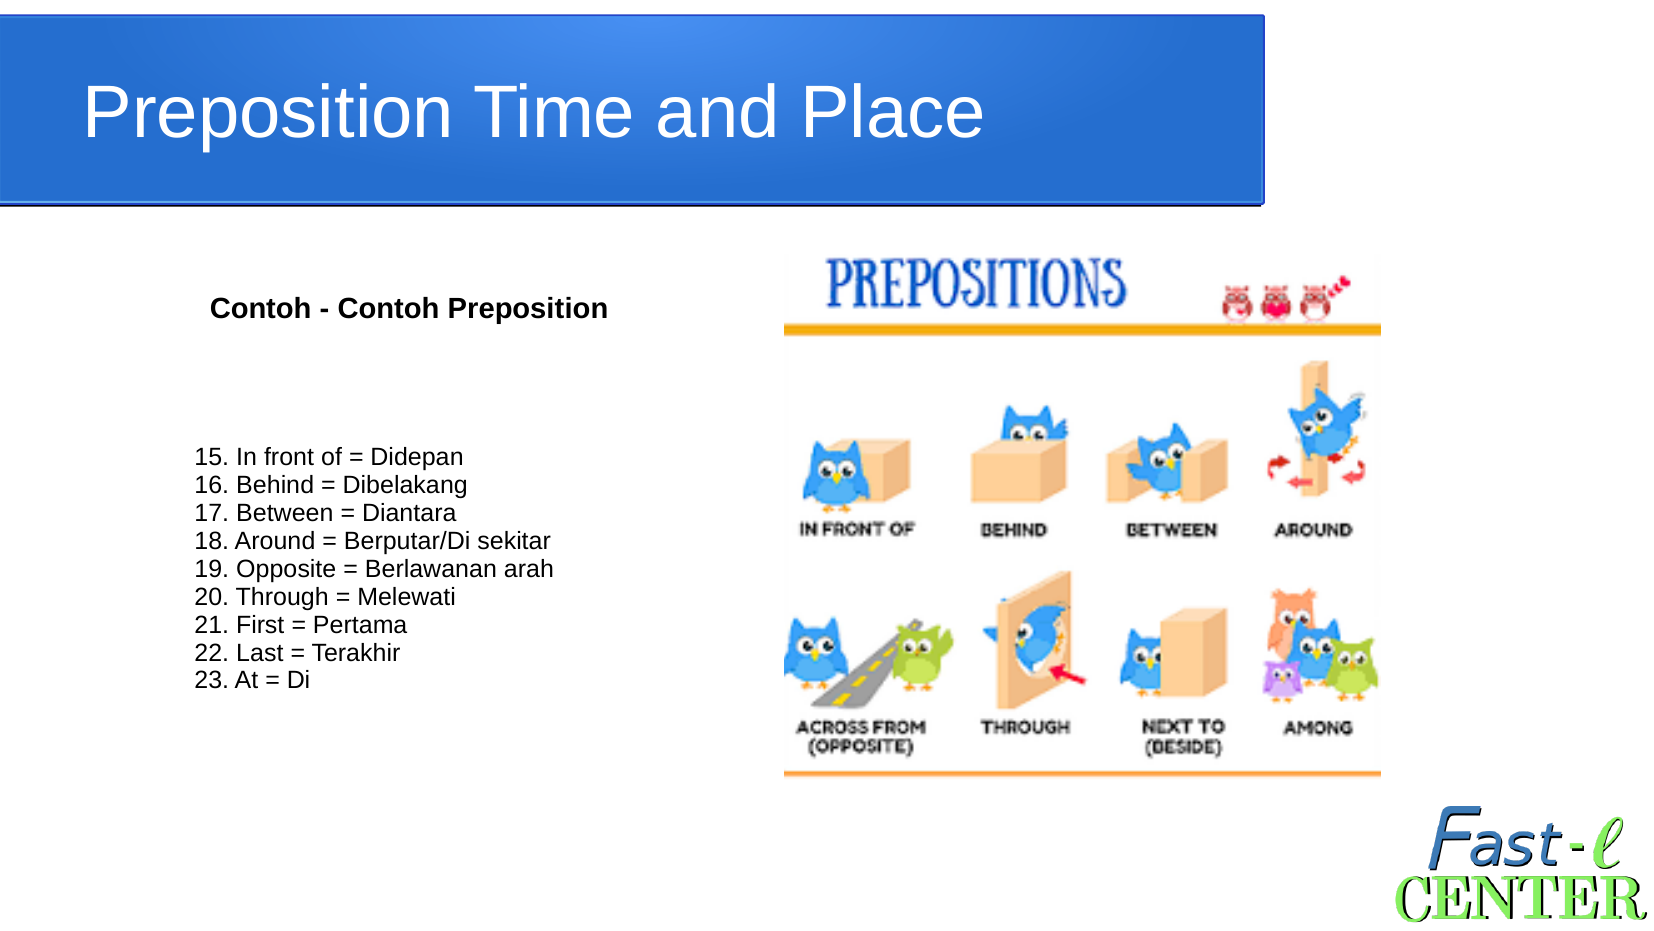

# Preposition Time and Place
Contoh - Contoh Preposition
15. In front of = Didepan
16. Behind = Dibelakang
17. Between = Diantara
18. Around = Berputar/Di sekitar
19. Opposite = Berlawanan arah
20. Through = Melewati
21. First = Pertama
22. Last = Terakhir
23. At = Di